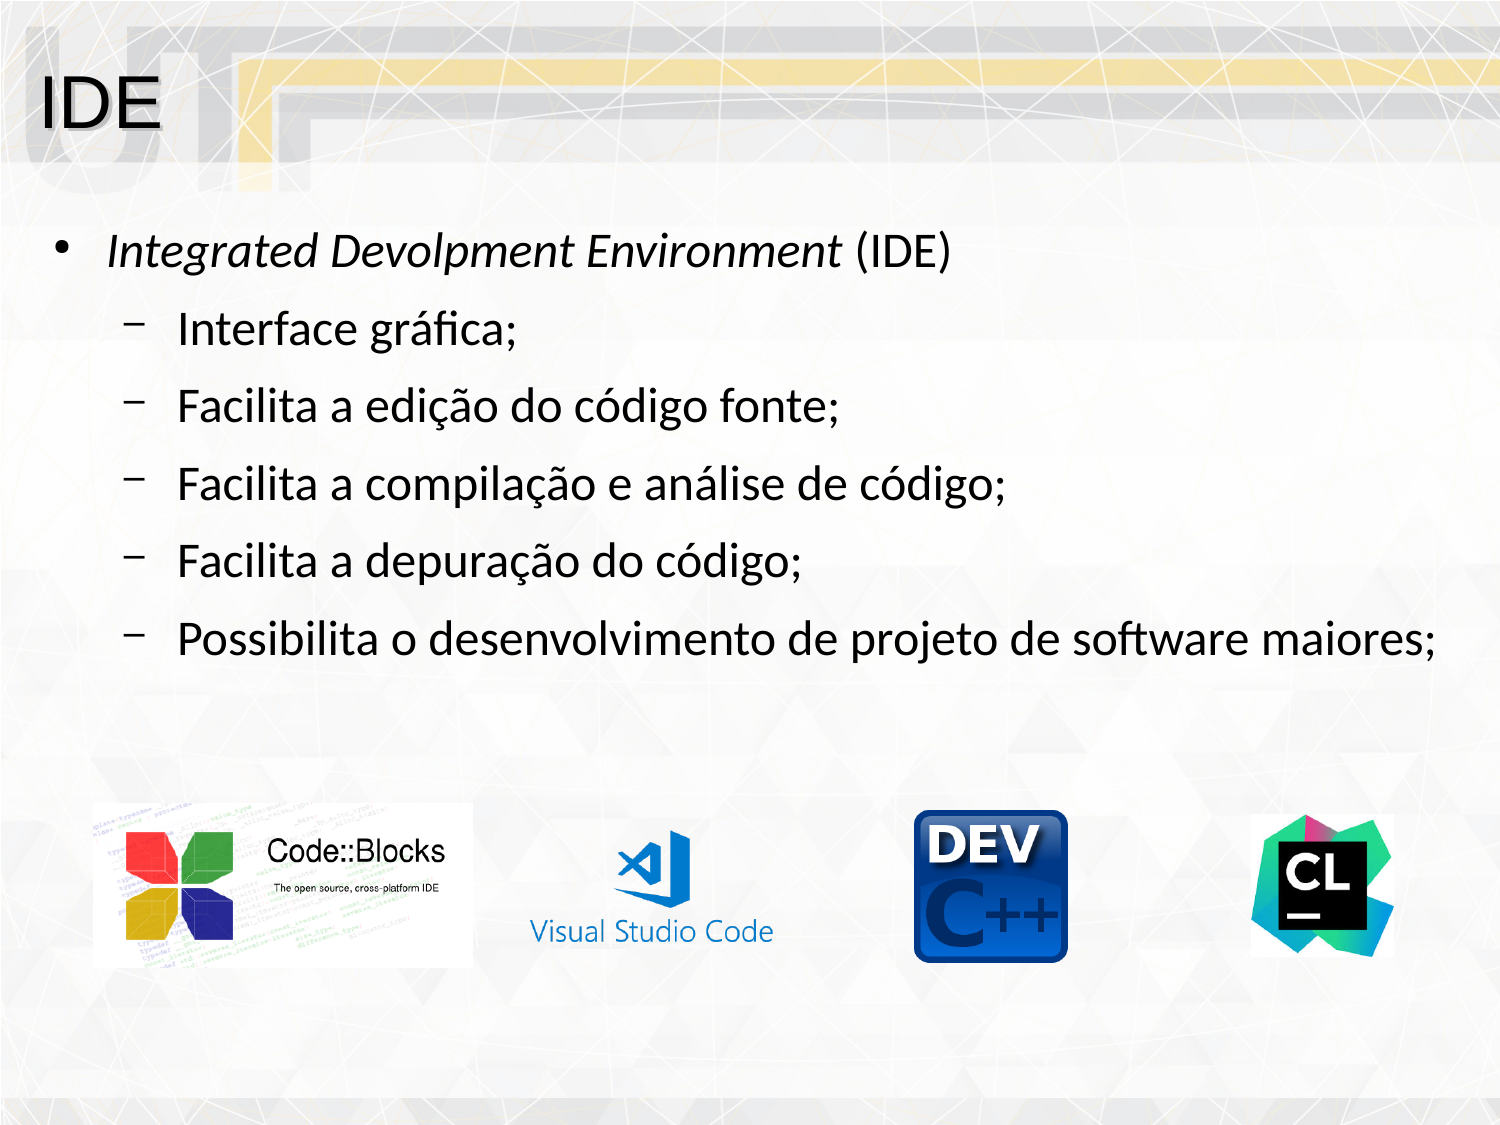

# IDE
Integrated Devolpment Environment (IDE)
Interface gráfica;
Facilita a edição do código fonte;
Facilita a compilação e análise de código;
Facilita a depuração do código;
Possibilita o desenvolvimento de projeto de software maiores;